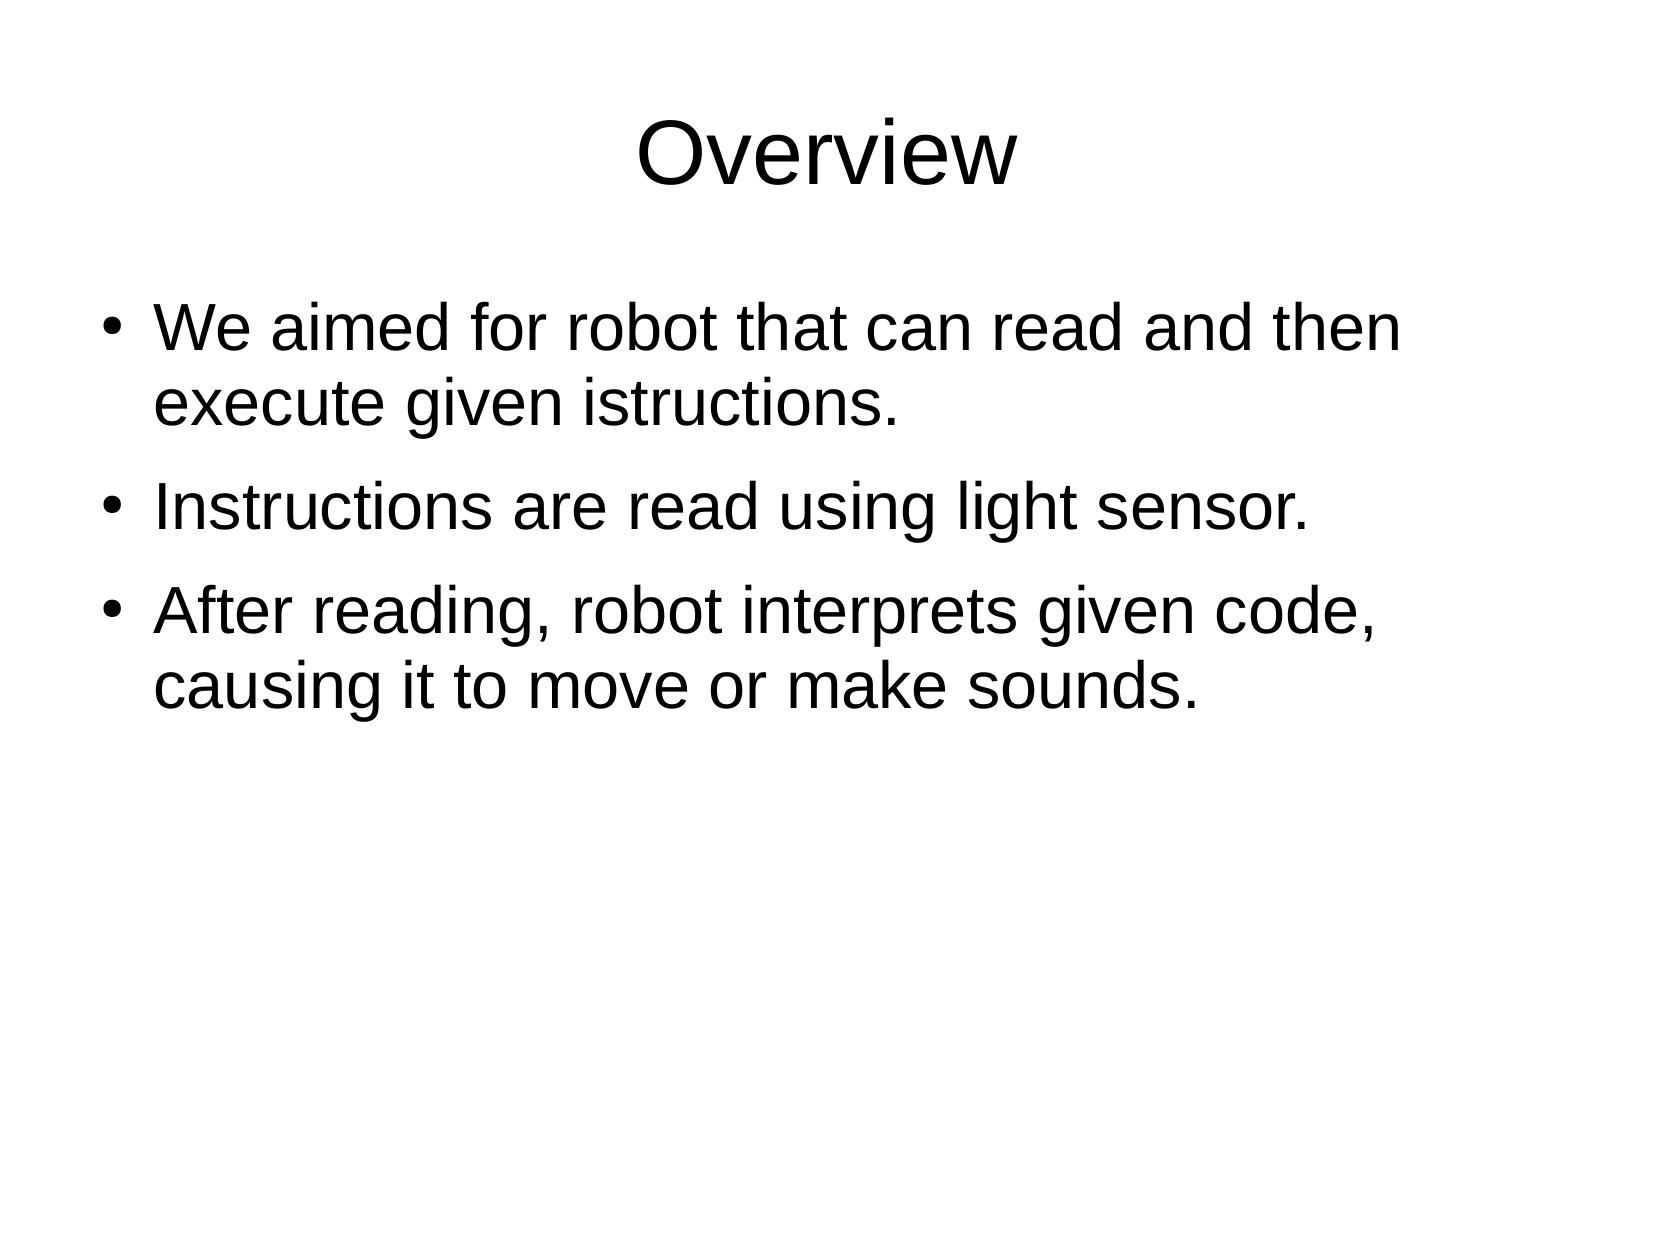

# Overview
We aimed for robot that can read and then execute given istructions.
Instructions are read using light sensor.
After reading, robot interprets given code, causing it to move or make sounds.